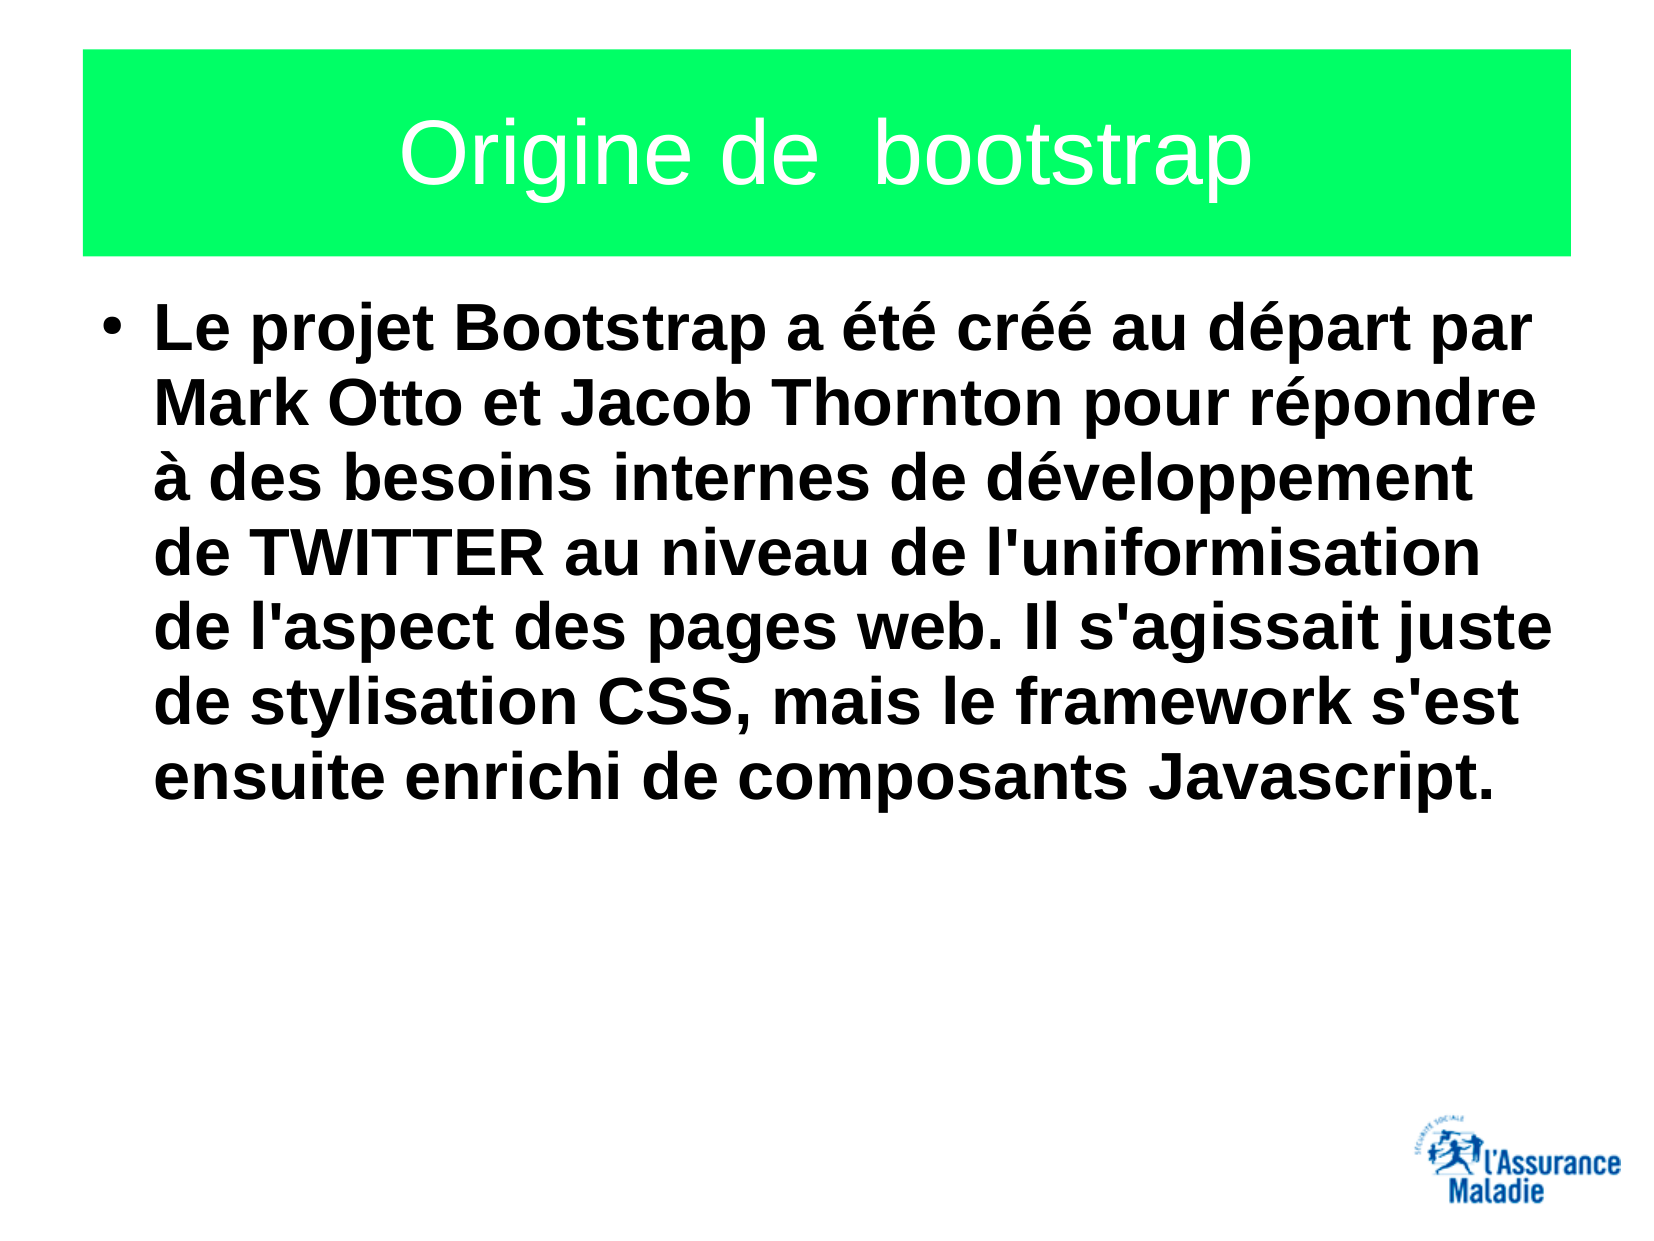

Origine de bootstrap
# Le projet Bootstrap a été créé au départ par Mark Otto et Jacob Thornton pour répondre à des besoins internes de développement de TWITTER au niveau de l'uniformisation de l'aspect des pages web. Il s'agissait juste de stylisation CSS, mais le framework s'est ensuite enrichi de composants Javascript.